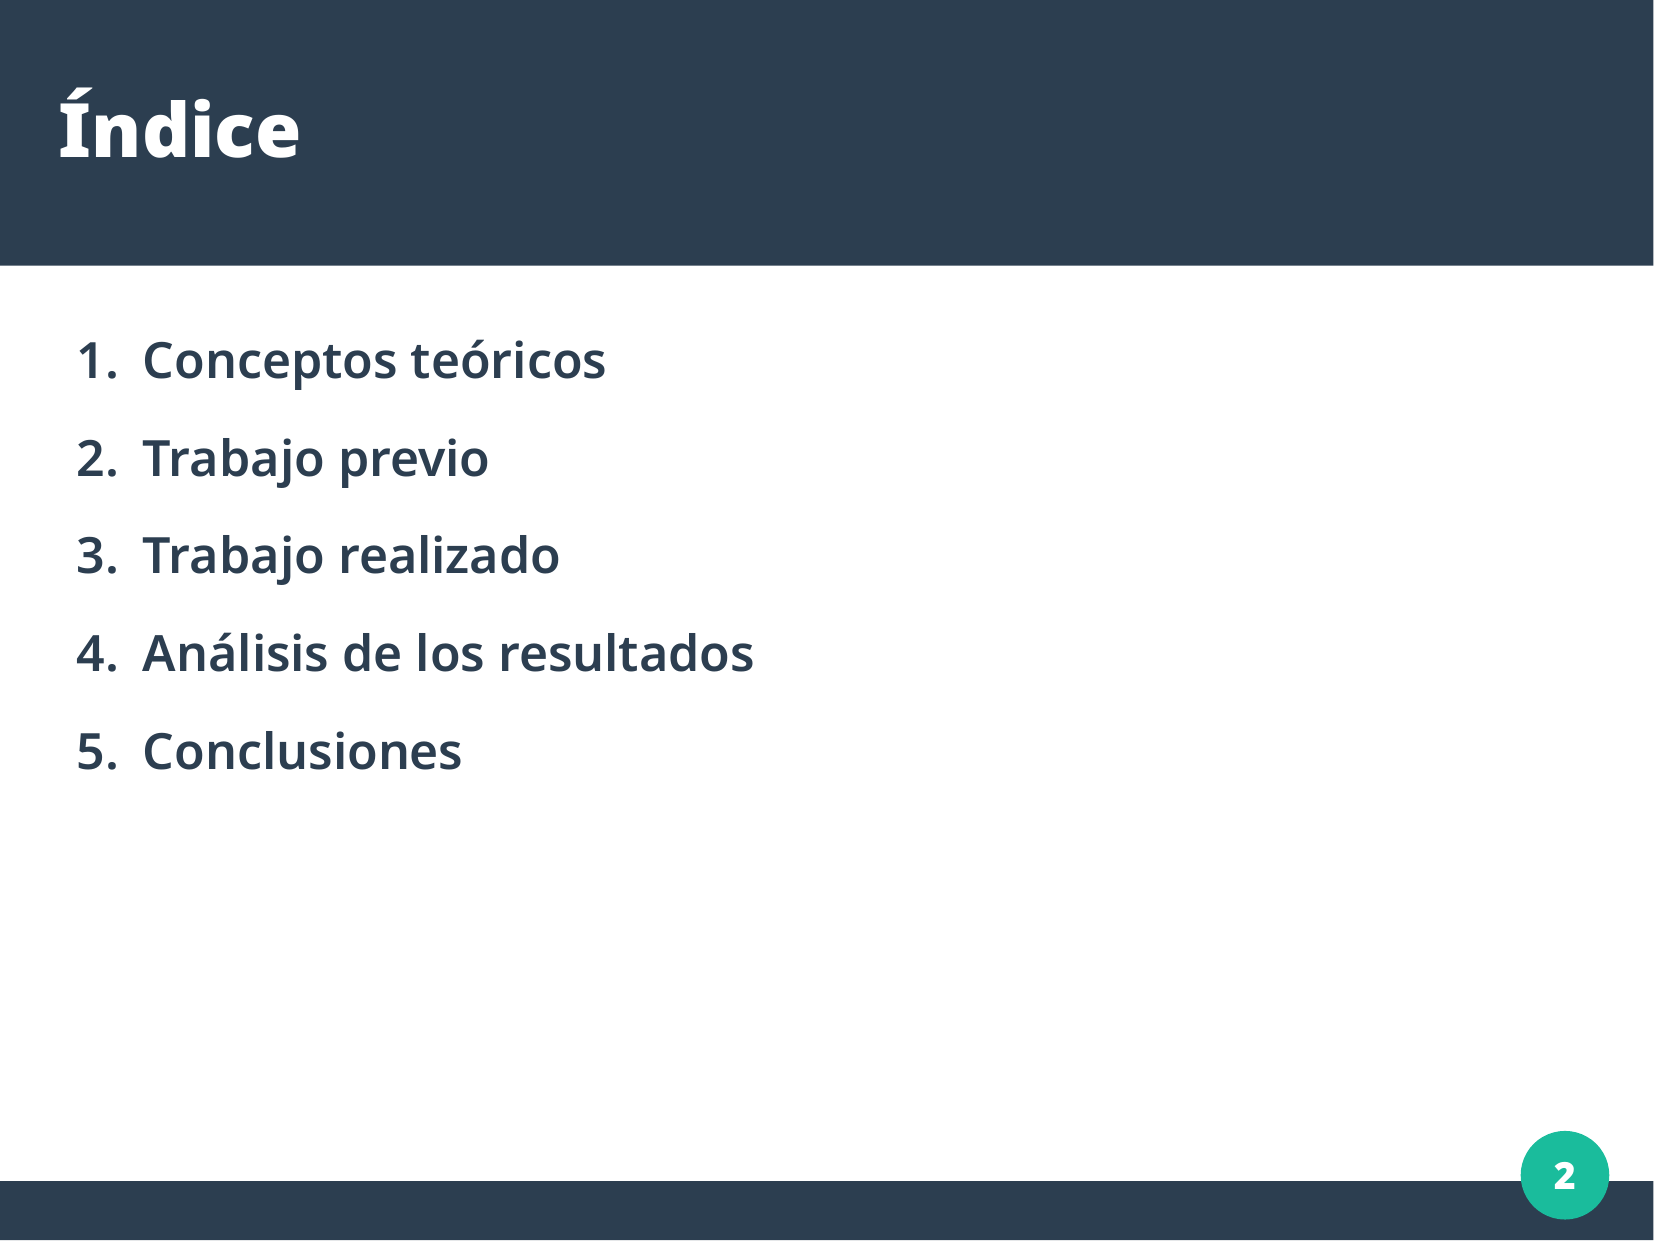

# Índice
 Conceptos teóricos
 Trabajo previo
 Trabajo realizado
 Análisis de los resultados
 Conclusiones
2